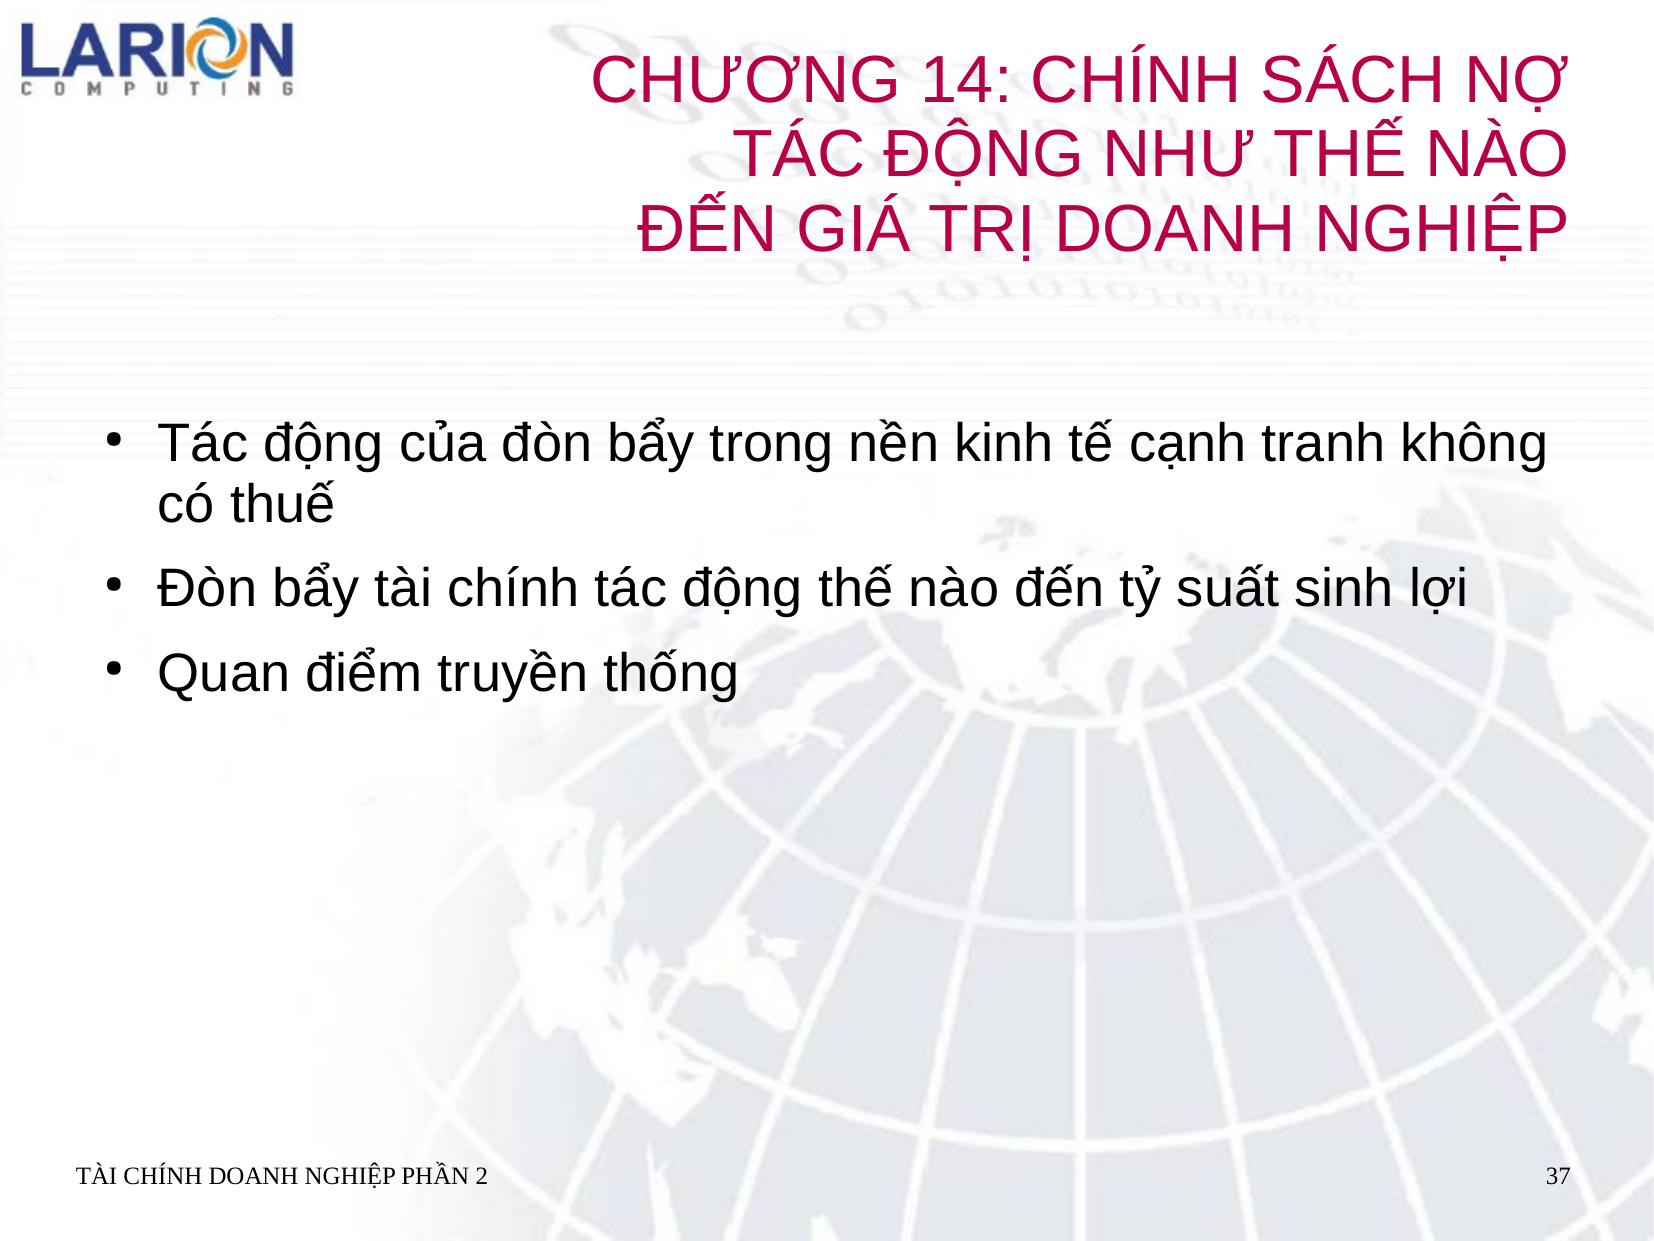

# CHƯƠNG 14: CHÍNH SÁCH NỢ TÁC ĐỘNG NHƯ THẾ NÀO ĐẾN GIÁ TRỊ DOANH NGHIỆP
Tác động của đòn bẩy trong nền kinh tế cạnh tranh không có thuế
Đòn bẩy tài chính tác động thế nào đến tỷ suất sinh lợi
Quan điểm truyền thống
TÀI CHÍNH DOANH NGHIỆP PHẦN 2
37